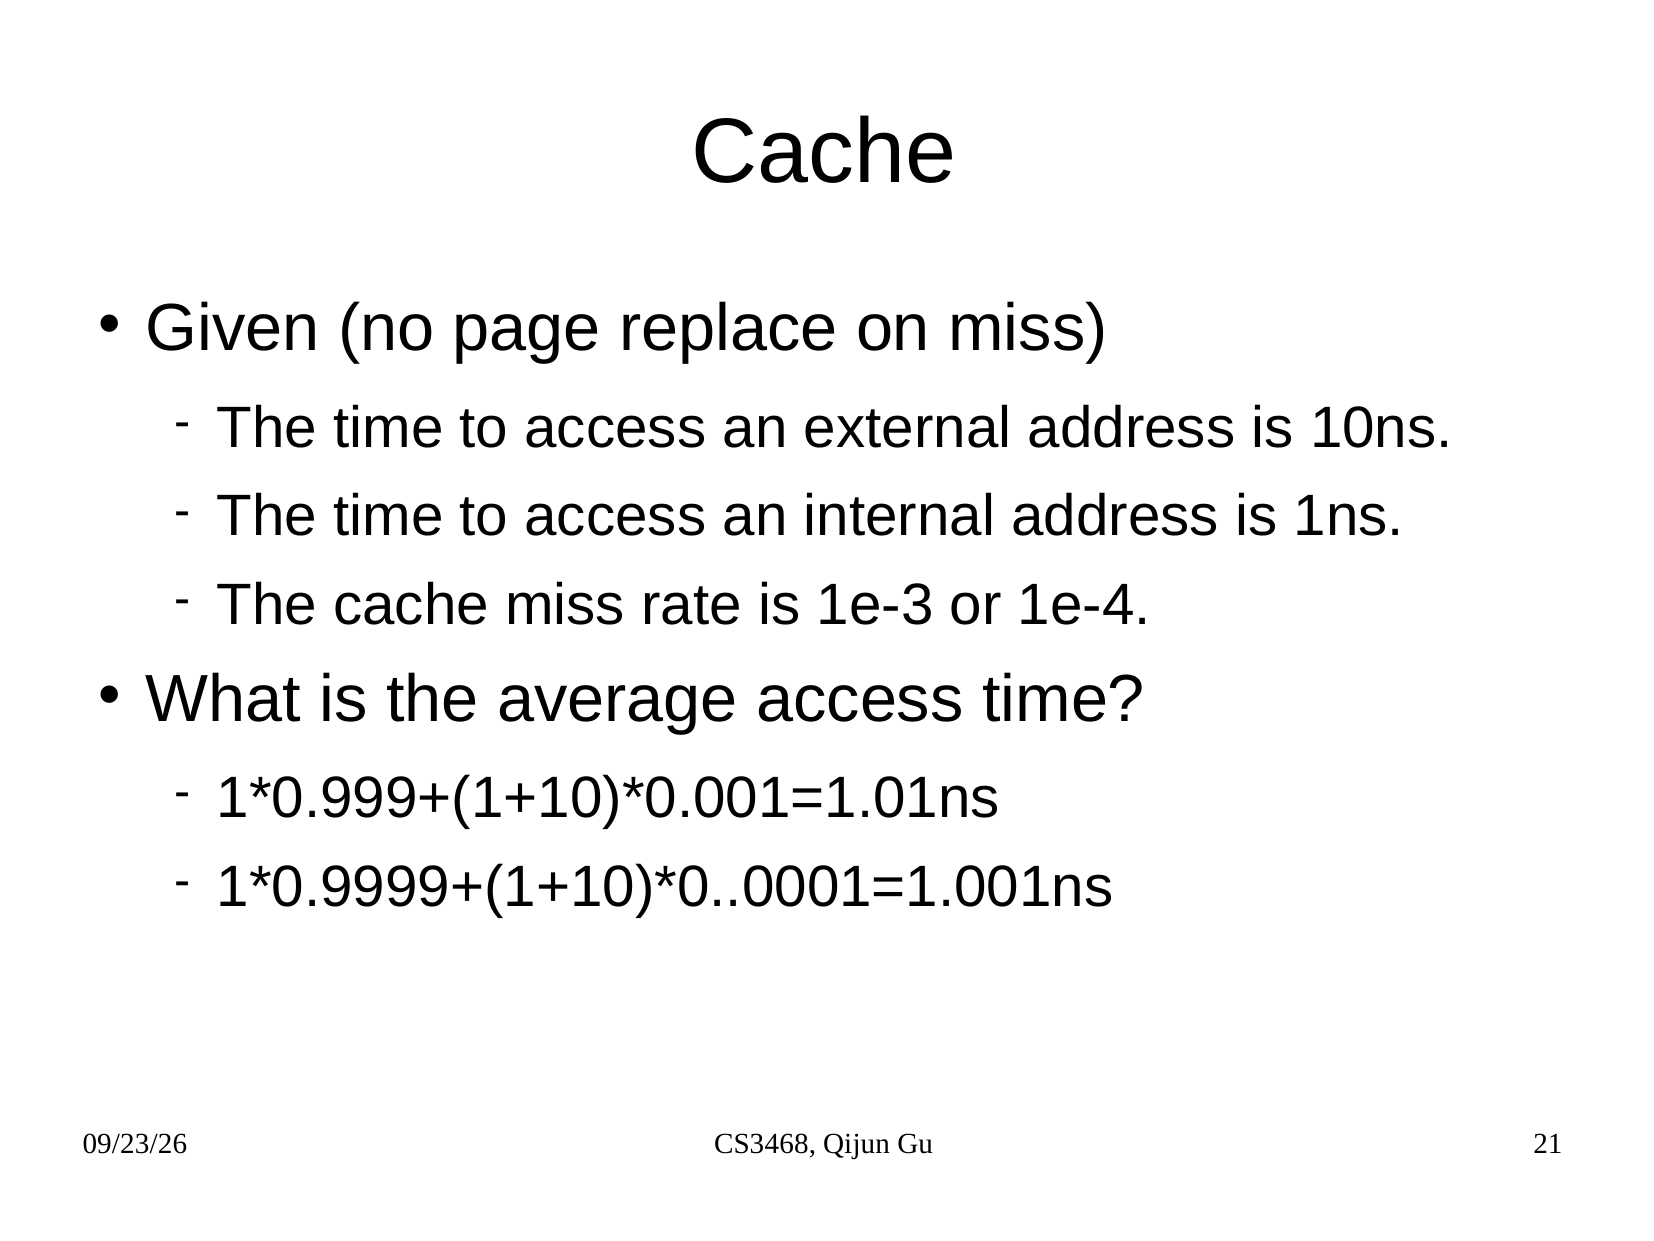

# Cache
Given (no page replace on miss)
The time to access an external address is 10ns.
The time to access an internal address is 1ns.
The cache miss rate is 1e-3 or 1e-4.
What is the average access time?
1*0.999+(1+10)*0.001=1.01ns
1*0.9999+(1+10)*0..0001=1.001ns
CS3468, Qijun Gu
21